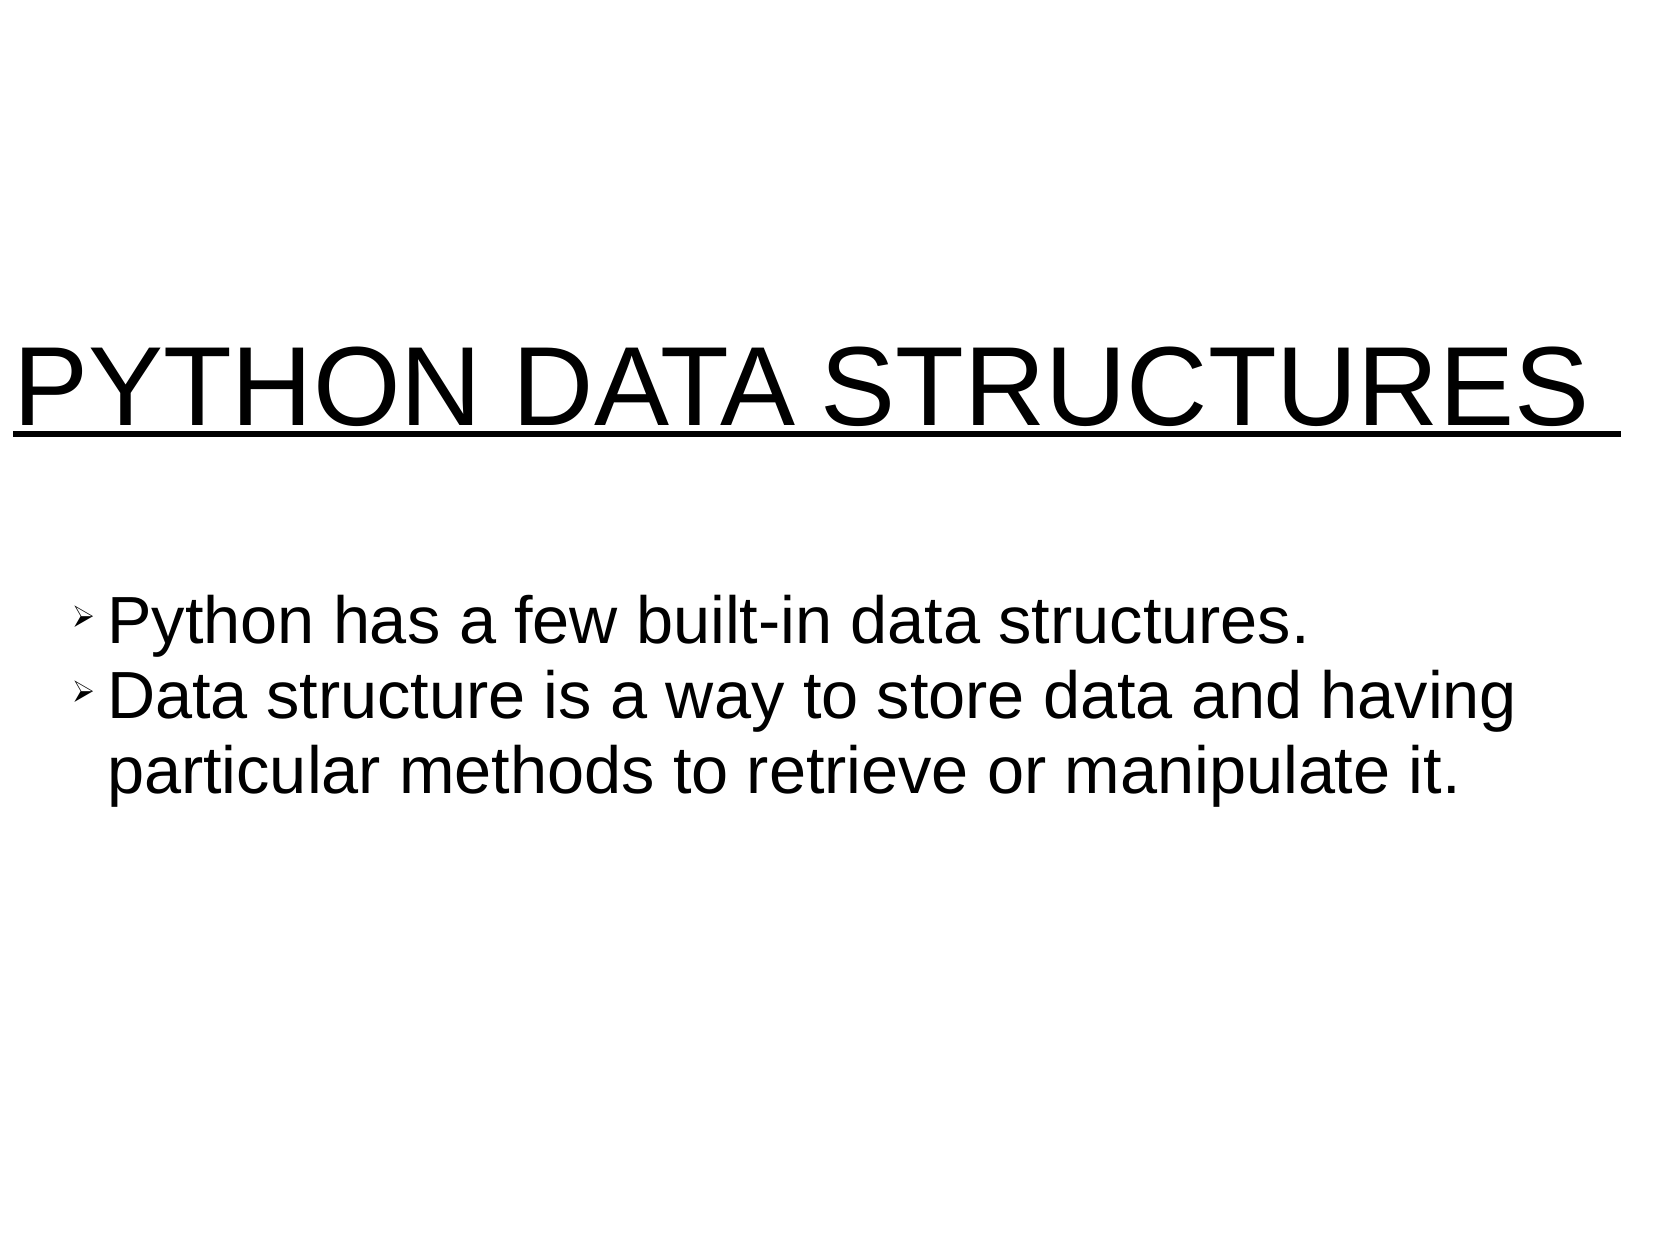

# PYTHON DATA STRUCTURES
Python has a few built-in data structures.
Data structure is a way to store data and having particular methods to retrieve or manipulate it.